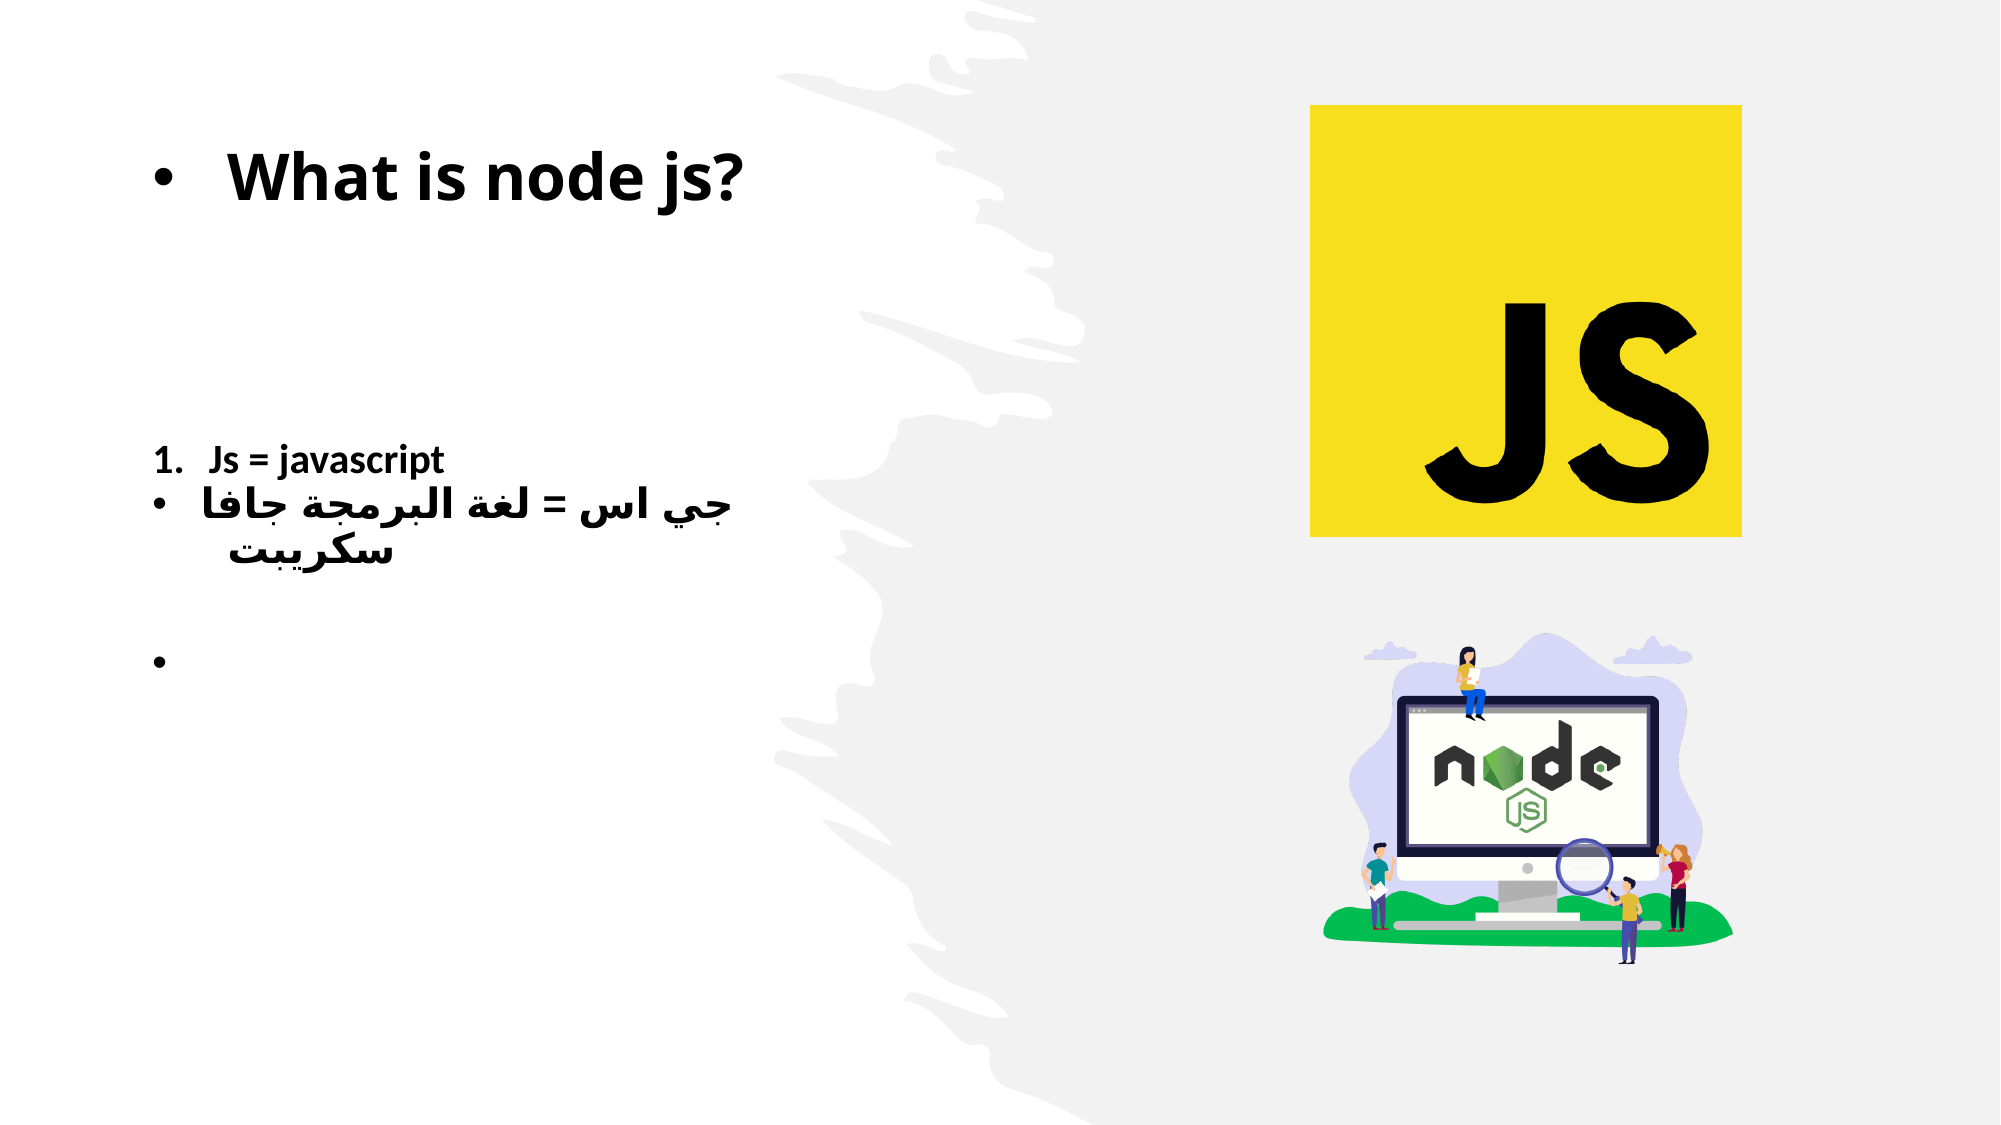

# What is node js?
Js = javascript
 جي اس = لغة البرمجة جافا سكريبت